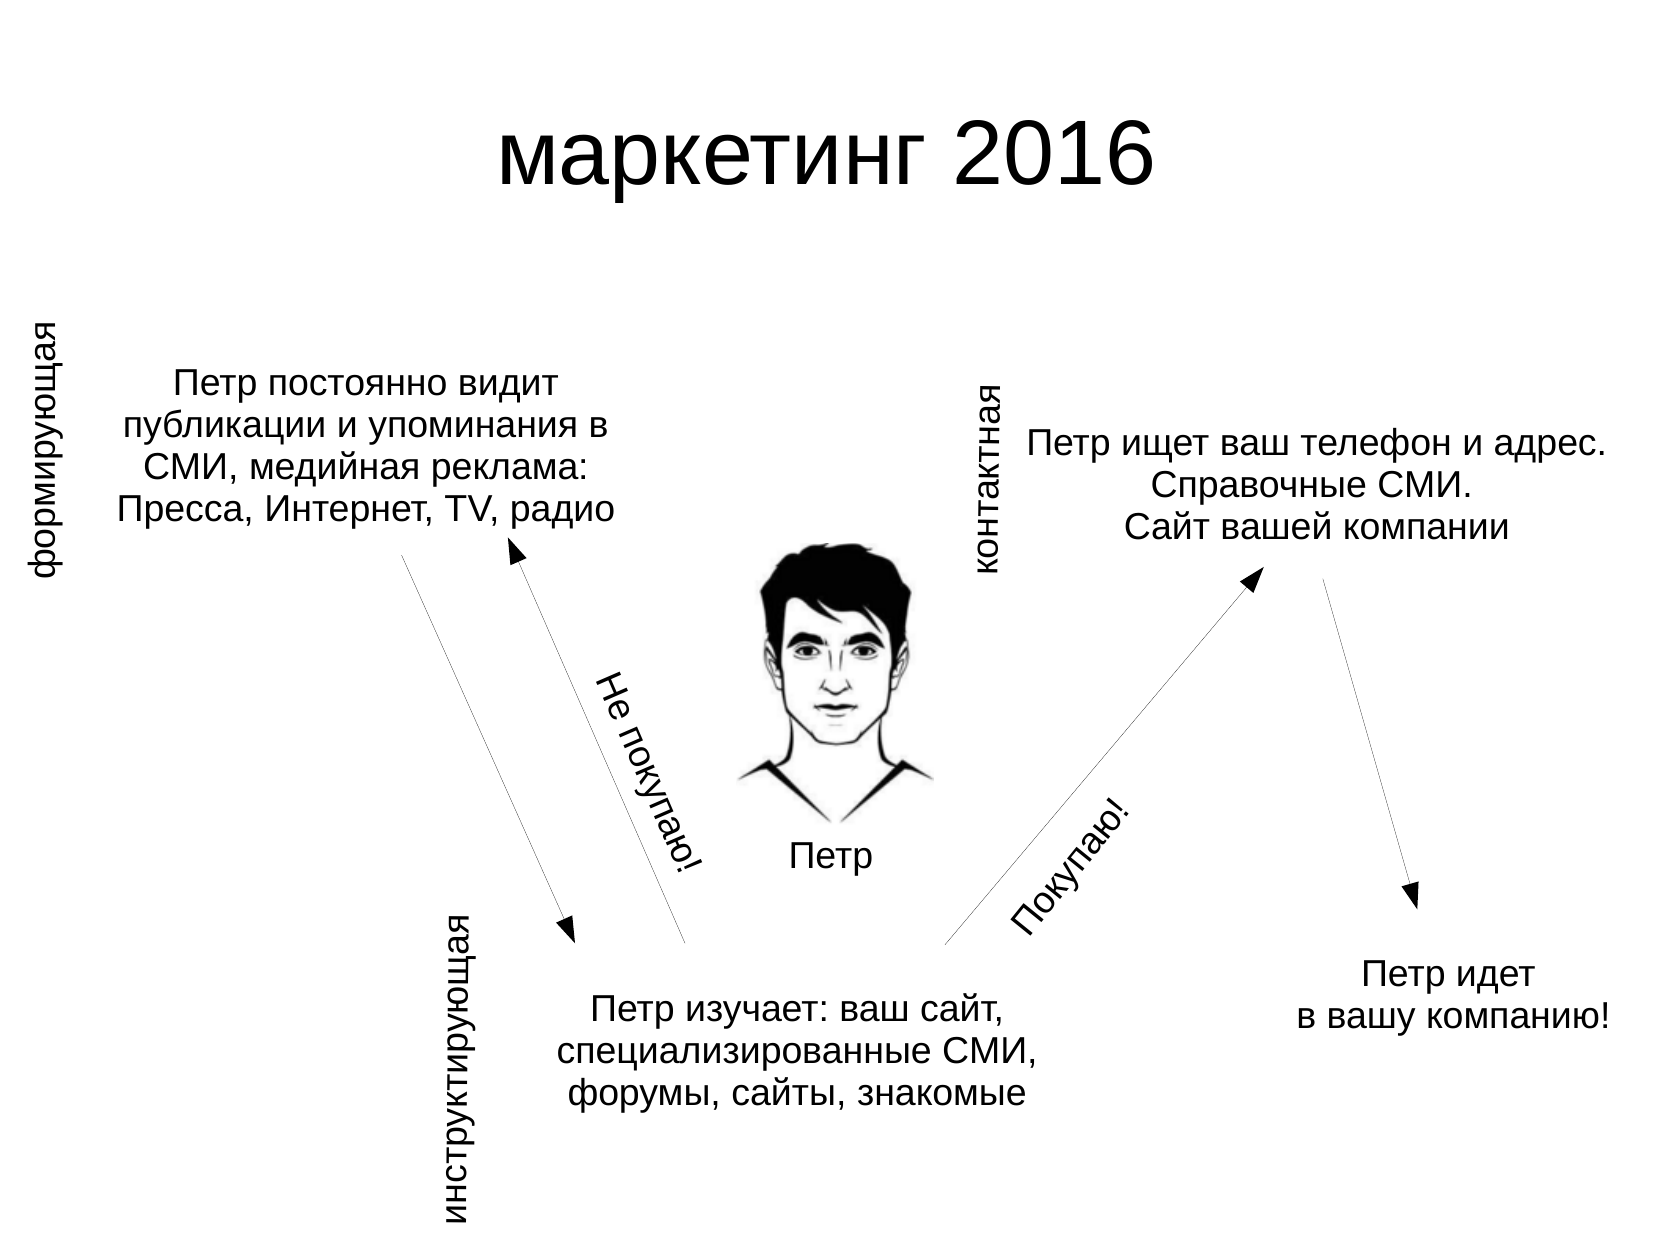

# маркетинг 2016
Петр постоянно видит публикации и упоминания в СМИ, медийная реклама:
Пресса, Интернет, TV, радио
Петр ищет ваш телефон и адрес.
Справочные СМИ.
Сайт вашей компании
формирующая
контактная
Не покупаю!
Петр
Покупаю!
Петр идет
в вашу компанию!
Петр изучает: ваш сайт, специализированные СМИ, форумы, сайты, знакомые
инструктирующая